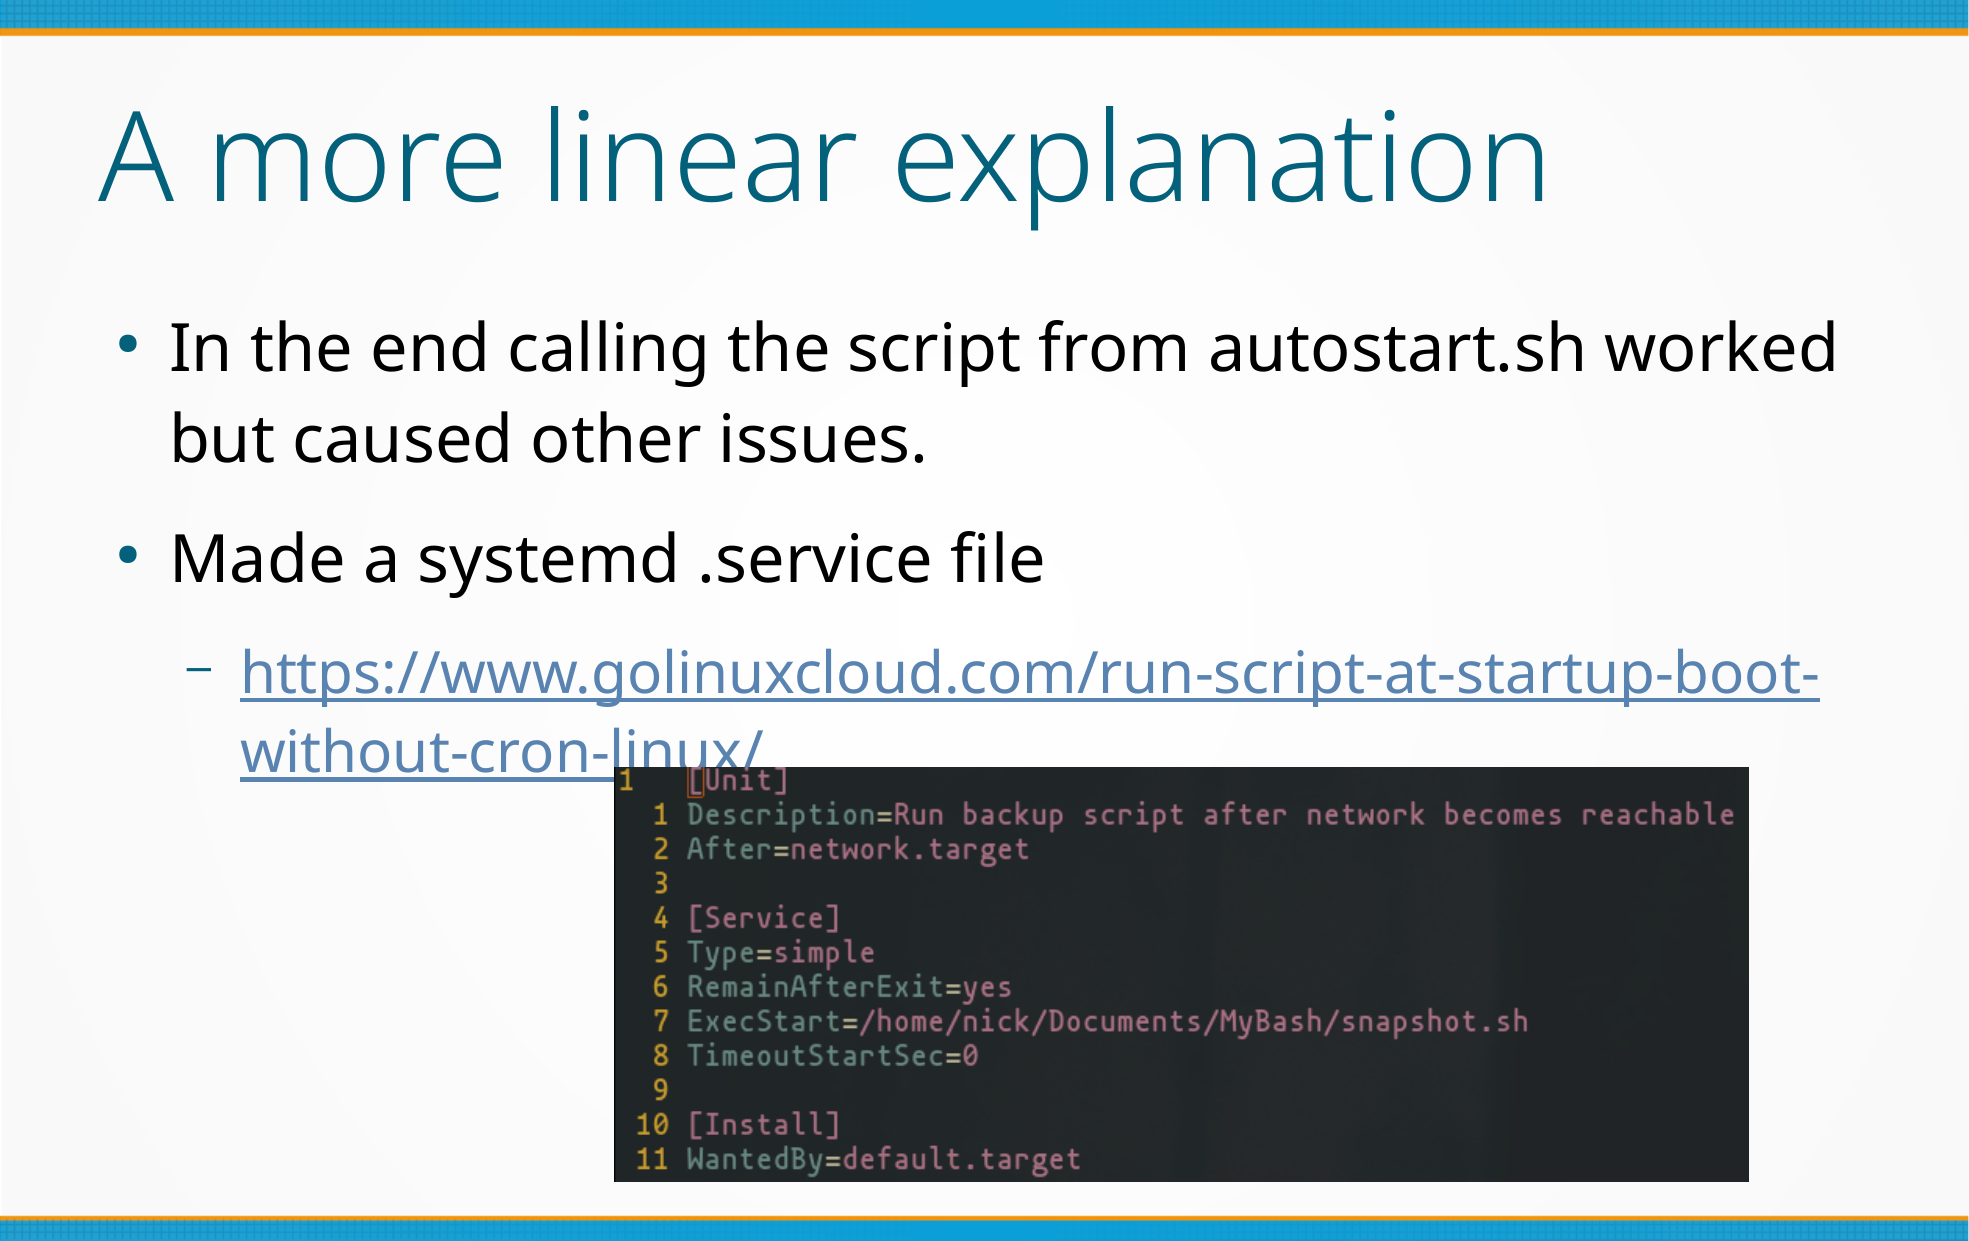

# A more linear explanation
In the end calling the script from autostart.sh worked but caused other issues.
Made a systemd .service file
https://www.golinuxcloud.com/run-script-at-startup-boot-without-cron-linux/